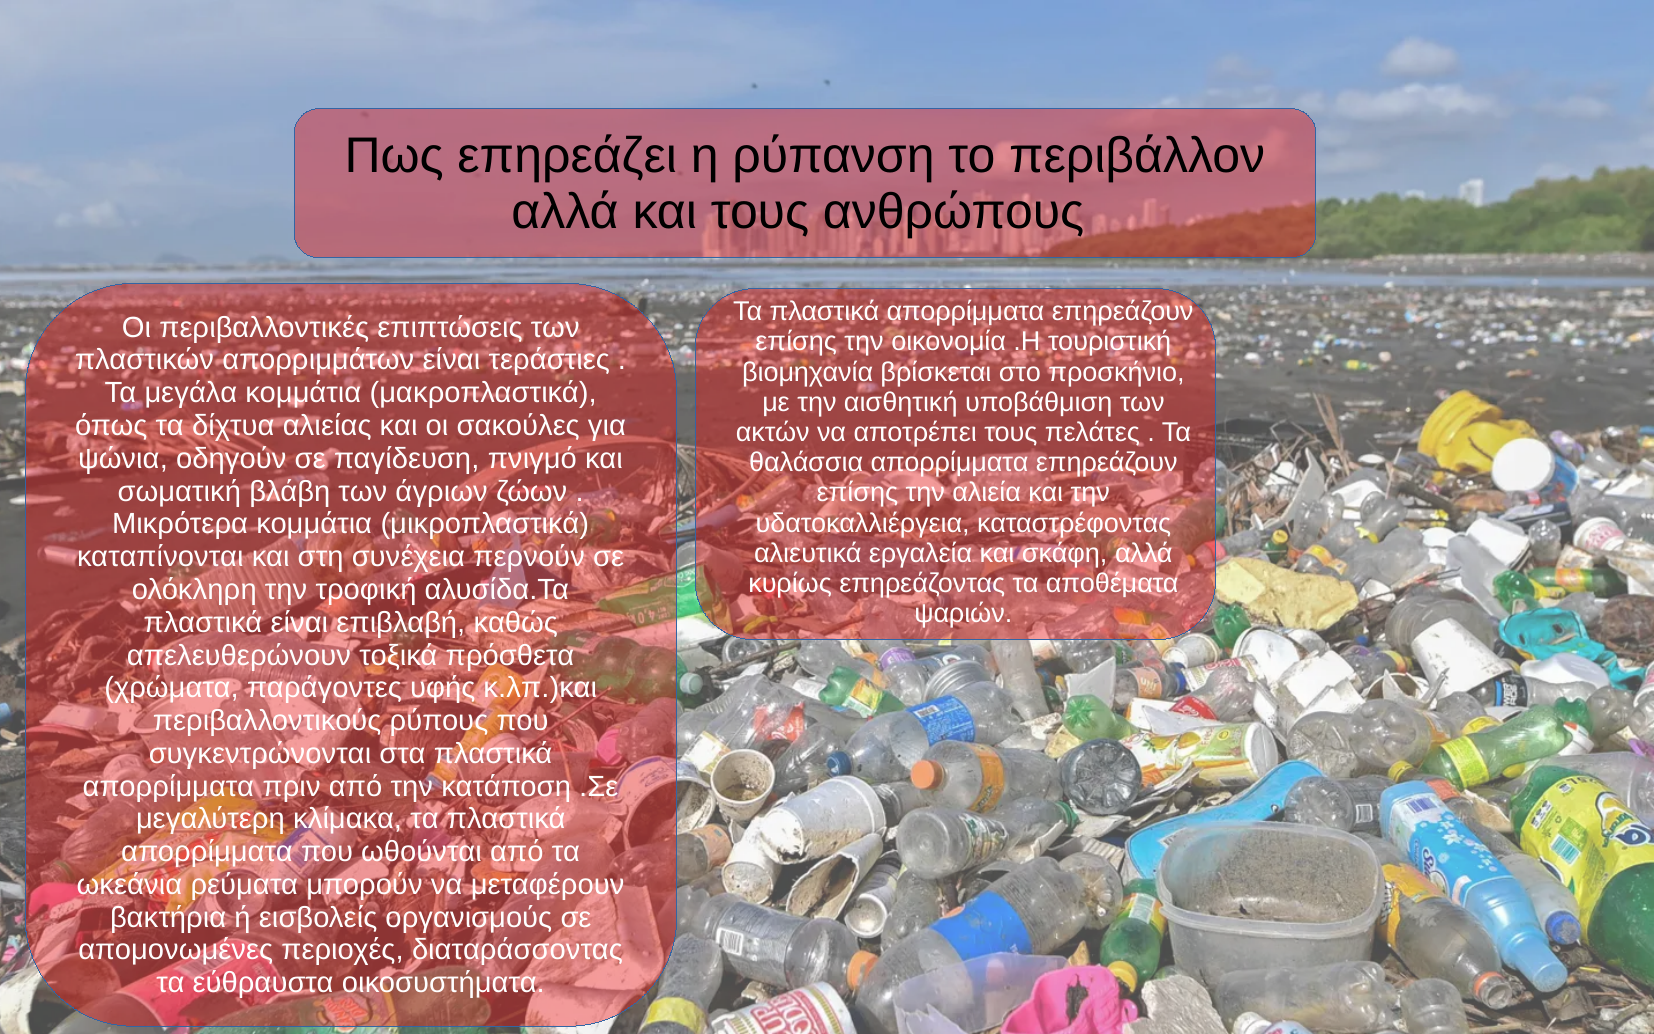

Πως επηρεάζει η ρύπανση το περιβάλλον αλλά και τους ανθρώπους
Οι περιβαλλοντικές επιπτώσεις των πλαστικών απορριμμάτων είναι τεράστιες . Τα μεγάλα κομμάτια (μακροπλαστικά), όπως τα δίχτυα αλιείας και οι σακούλες για ψώνια, οδηγούν σε παγίδευση, πνιγμό και σωματική βλάβη των άγριων ζώων . Μικρότερα κομμάτια (μικροπλαστικά) καταπίνονται και στη συνέχεια περνούν σε ολόκληρη την τροφική αλυσίδα.Τα πλαστικά είναι επιβλαβή, καθώς απελευθερώνουν τοξικά πρόσθετα (χρώματα, παράγοντες υφής κ.λπ.)και περιβαλλοντικούς ρύπους που συγκεντρώνονται στα πλαστικά απορρίμματα πριν από την κατάποση .Σε μεγαλύτερη κλίμακα, τα πλαστικά απορρίμματα που ωθούνται από τα ωκεάνια ρεύματα μπορούν να μεταφέρουν βακτήρια ή εισβολείς οργανισμούς σε απομονωμένες περιοχές, διαταράσσοντας τα εύθραυστα οικοσυστήματα.
Τα πλαστικά απορρίμματα επηρεάζουν επίσης την οικονομία .Η τουριστική βιομηχανία βρίσκεται στο προσκήνιο, με την αισθητική υποβάθμιση των ακτών να αποτρέπει τους πελάτες . Τα θαλάσσια απορρίμματα επηρεάζουν επίσης την αλιεία και την υδατοκαλλιέργεια, καταστρέφοντας αλιευτικά εργαλεία και σκάφη, αλλά κυρίως επηρεάζοντας τα αποθέματα ψαριών.